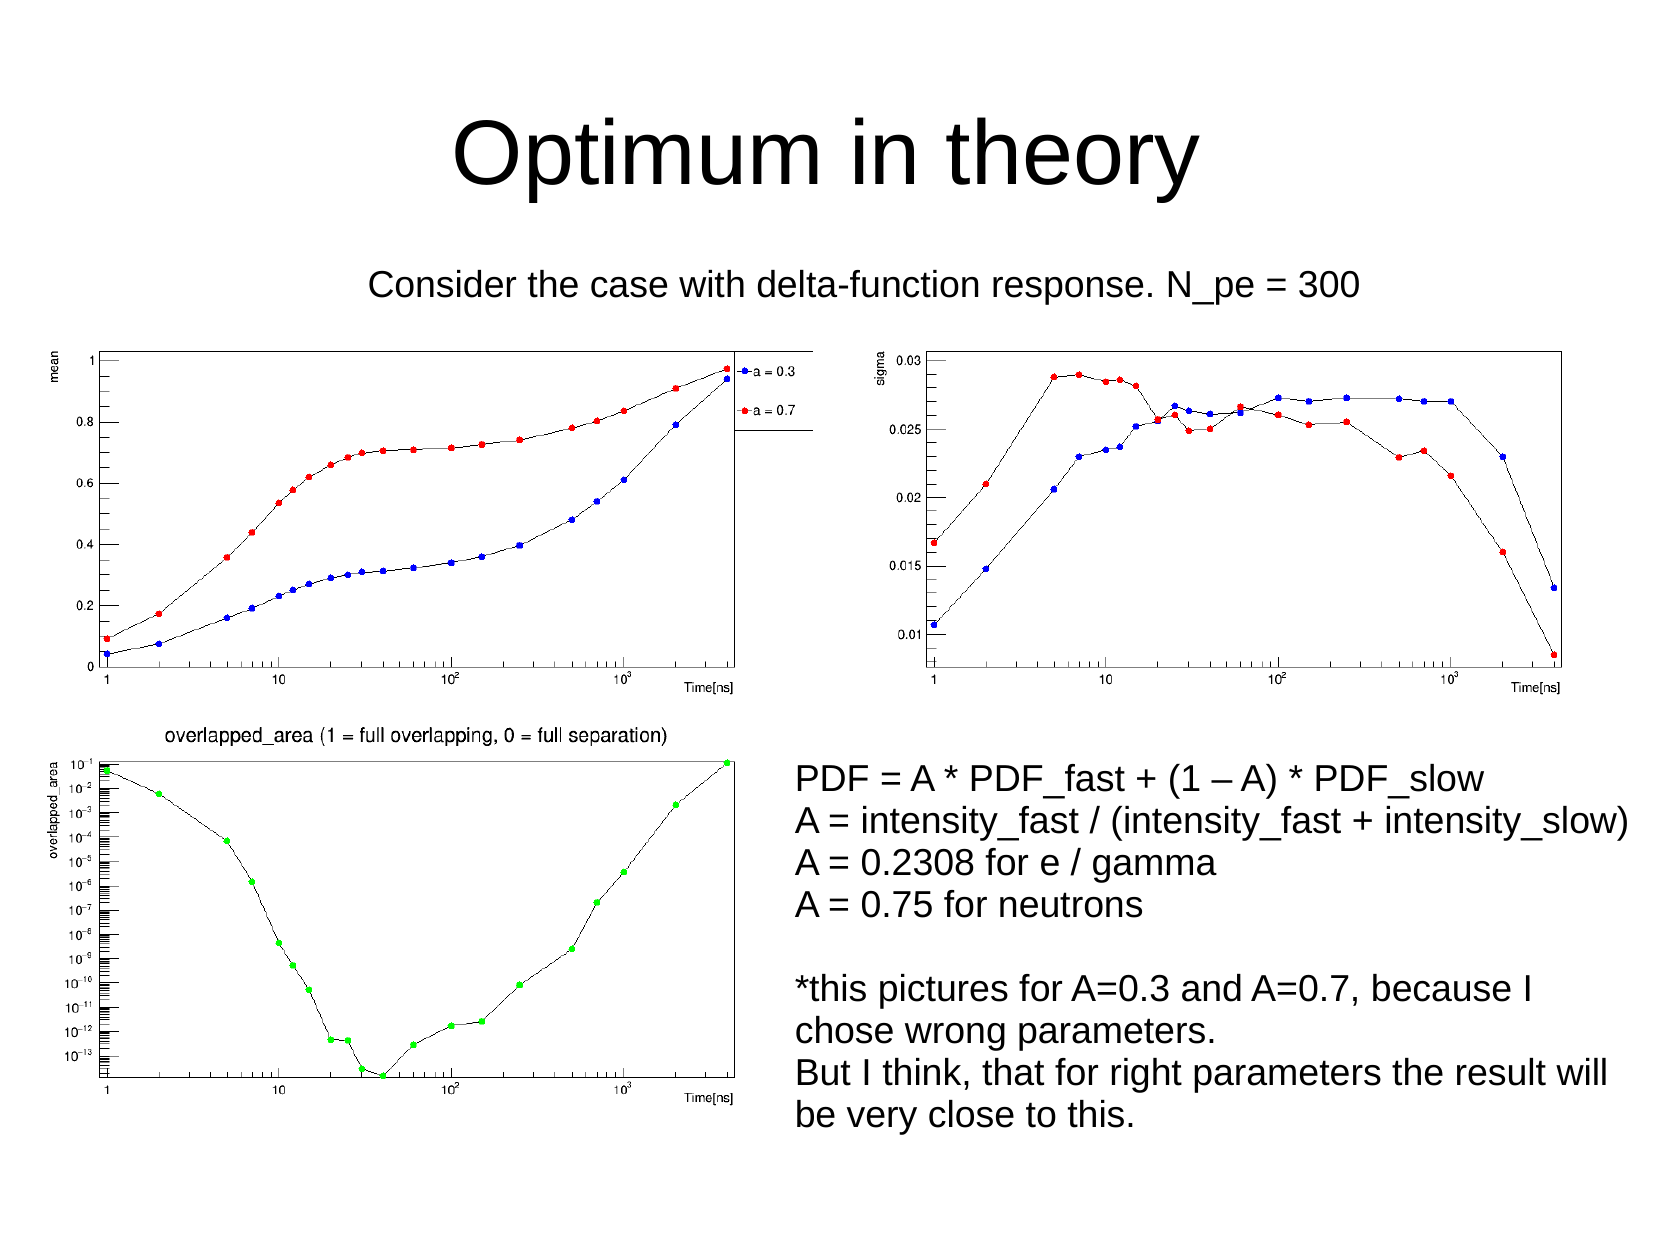

# Optimum in theory
Consider the case with delta-function response. N_pe = 300
PDF = A * PDF_fast + (1 – A) * PDF_slow
A = intensity_fast / (intensity_fast + intensity_slow)
A = 0.2308 for e / gamma
A = 0.75 for neutrons
*this pictures for A=0.3 and A=0.7, because I chose wrong parameters.
But I think, that for right parameters the result will be very close to this.